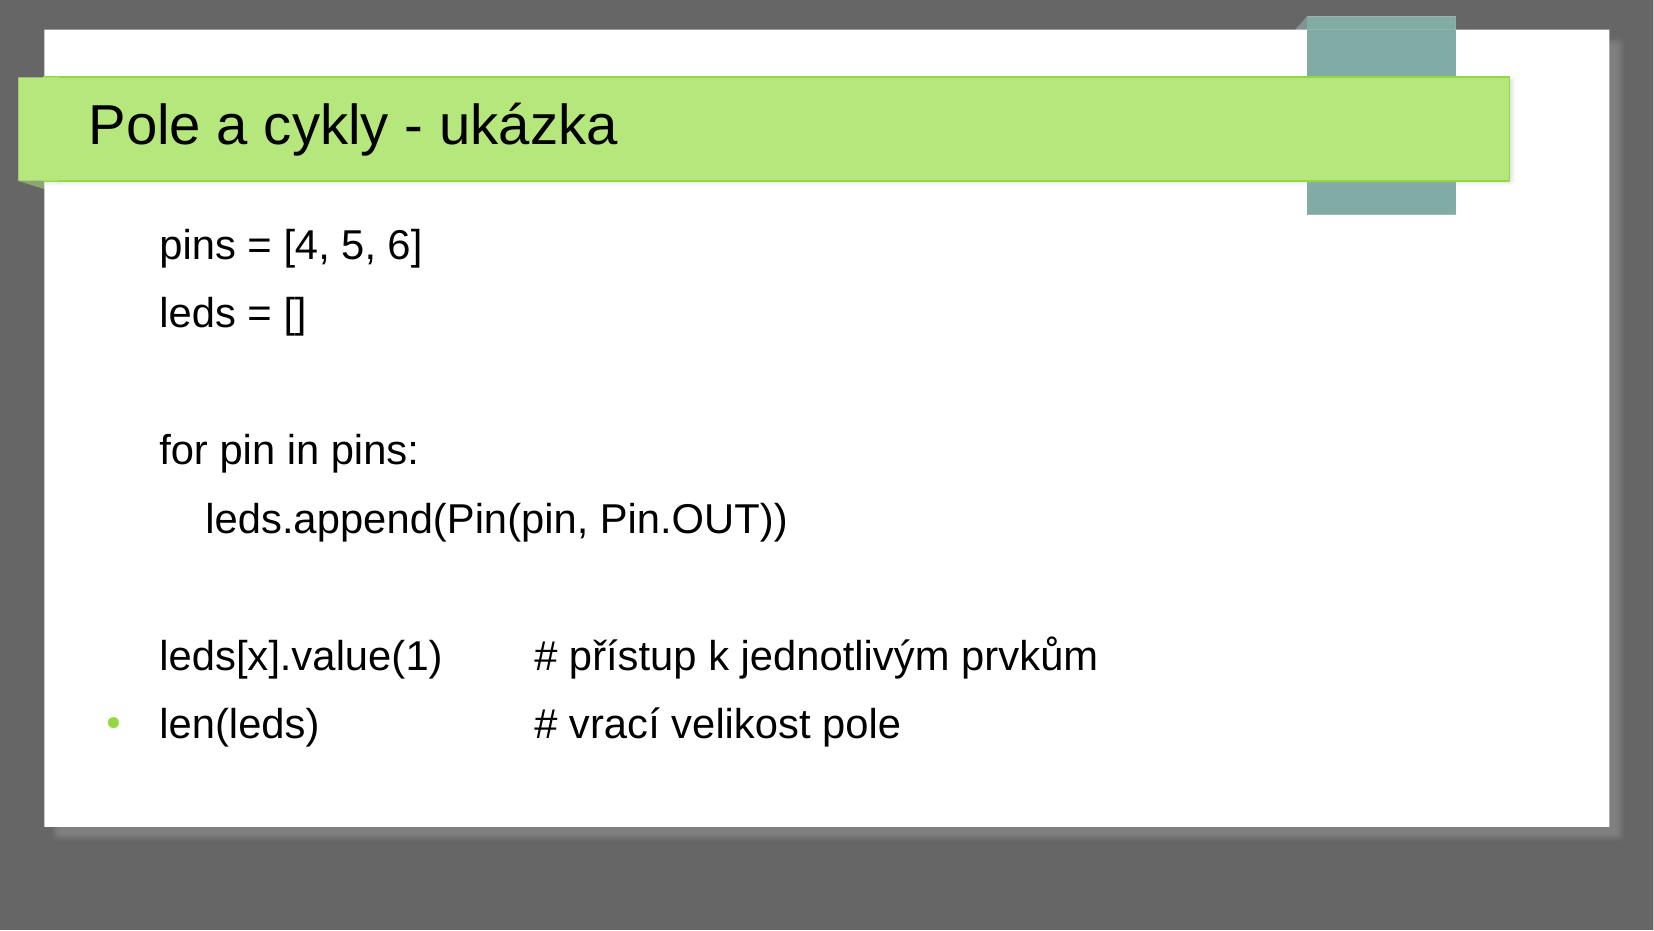

# Pole a cykly - ukázka
pins = [4, 5, 6]
leds = []
for pin in pins:
 leds.append(Pin(pin, Pin.OUT))
leds[x].value(1)		# přístup k jednotlivým prvkům
len(leds)			# vrací velikost pole